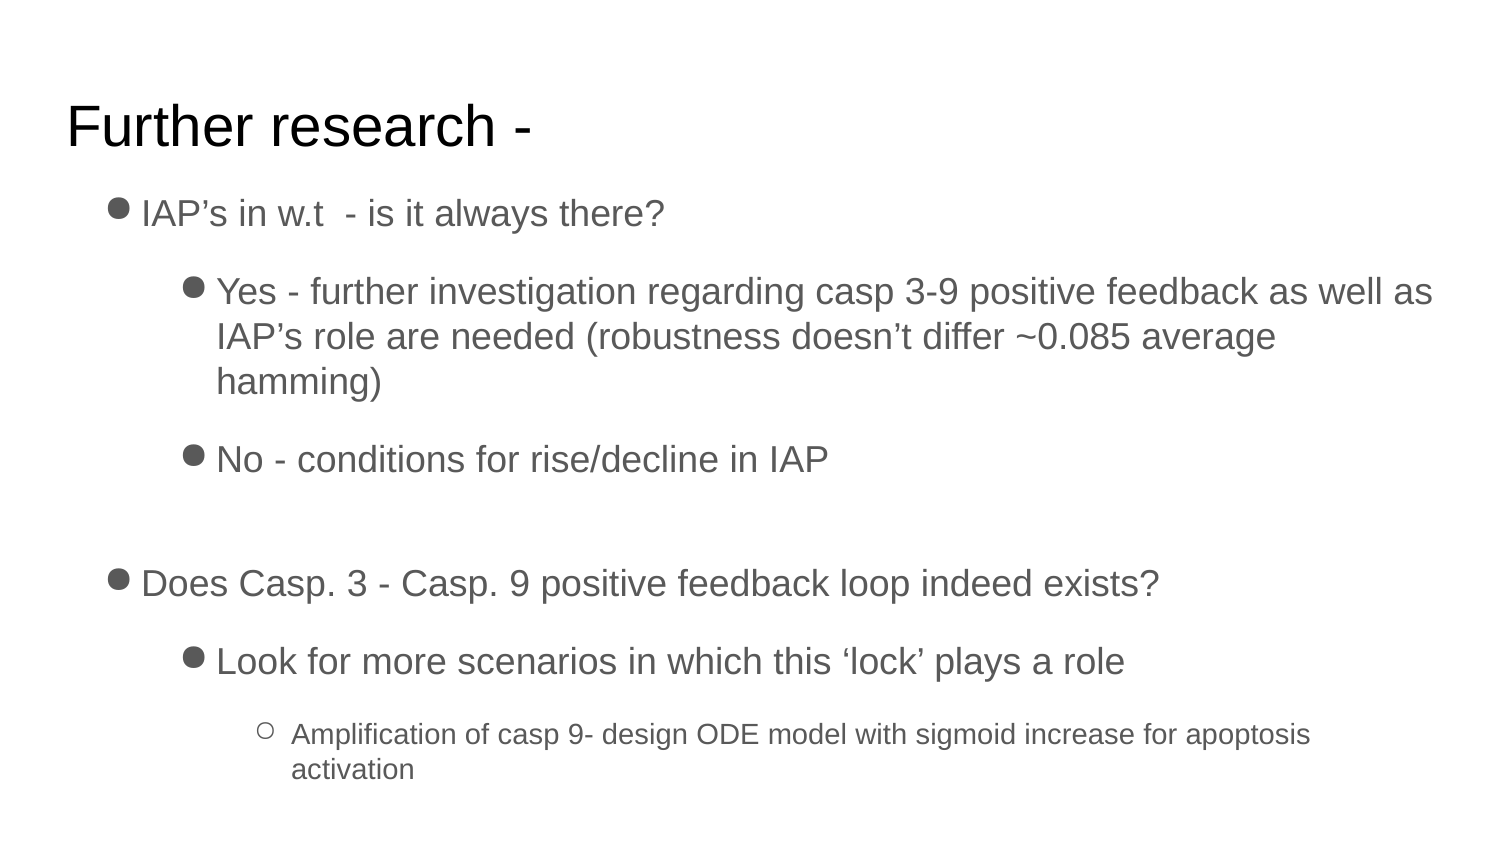

# Further research -
IAP’s in w.t - is it always there?
Yes - further investigation regarding casp 3-9 positive feedback as well as IAP’s role are needed (robustness doesn’t differ ~0.085 average hamming)
No - conditions for rise/decline in IAP
Does Casp. 3 - Casp. 9 positive feedback loop indeed exists?
Look for more scenarios in which this ‘lock’ plays a role
Amplification of casp 9- design ODE model with sigmoid increase for apoptosis activation